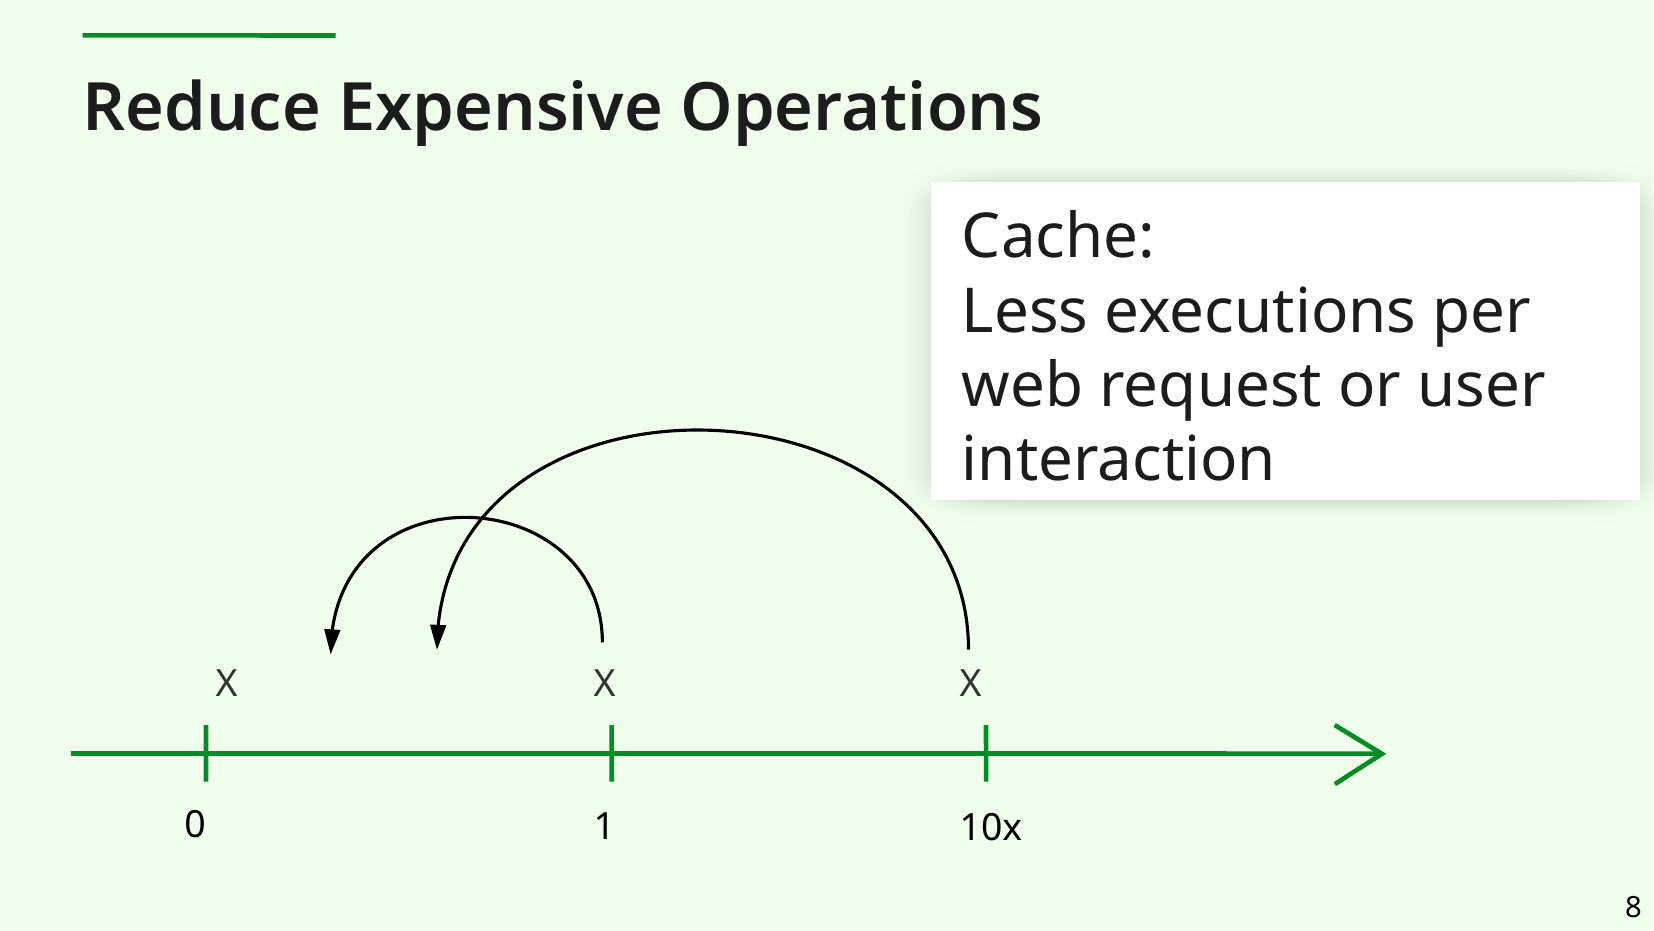

# Reduce Expensive Operations
Cache:
Less executions per web request or user interaction
X
X
X
0
1
10x
8